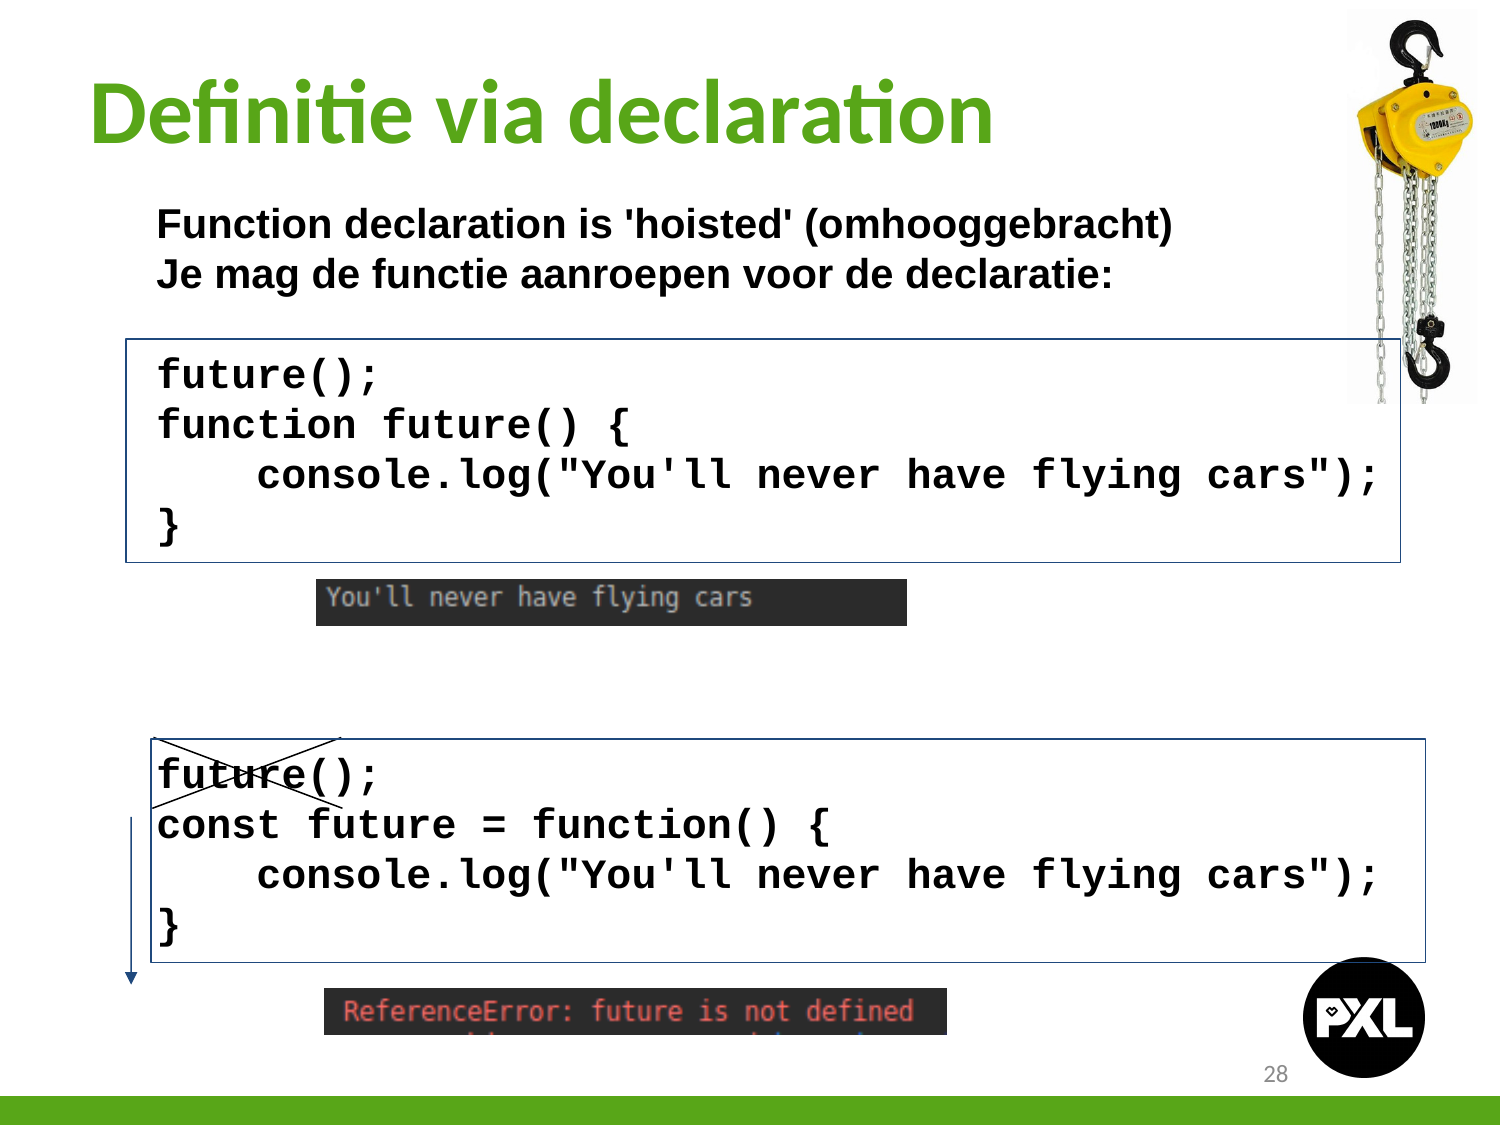

Definitie via declaration
Function declaration is 'hoisted' (omhooggebracht)
Je mag de functie aanroepen voor de declaratie:
future();
function future() {
 console.log("You'll never have flying cars");
}
future();
const future = function() {
 console.log("You'll never have flying cars");
}